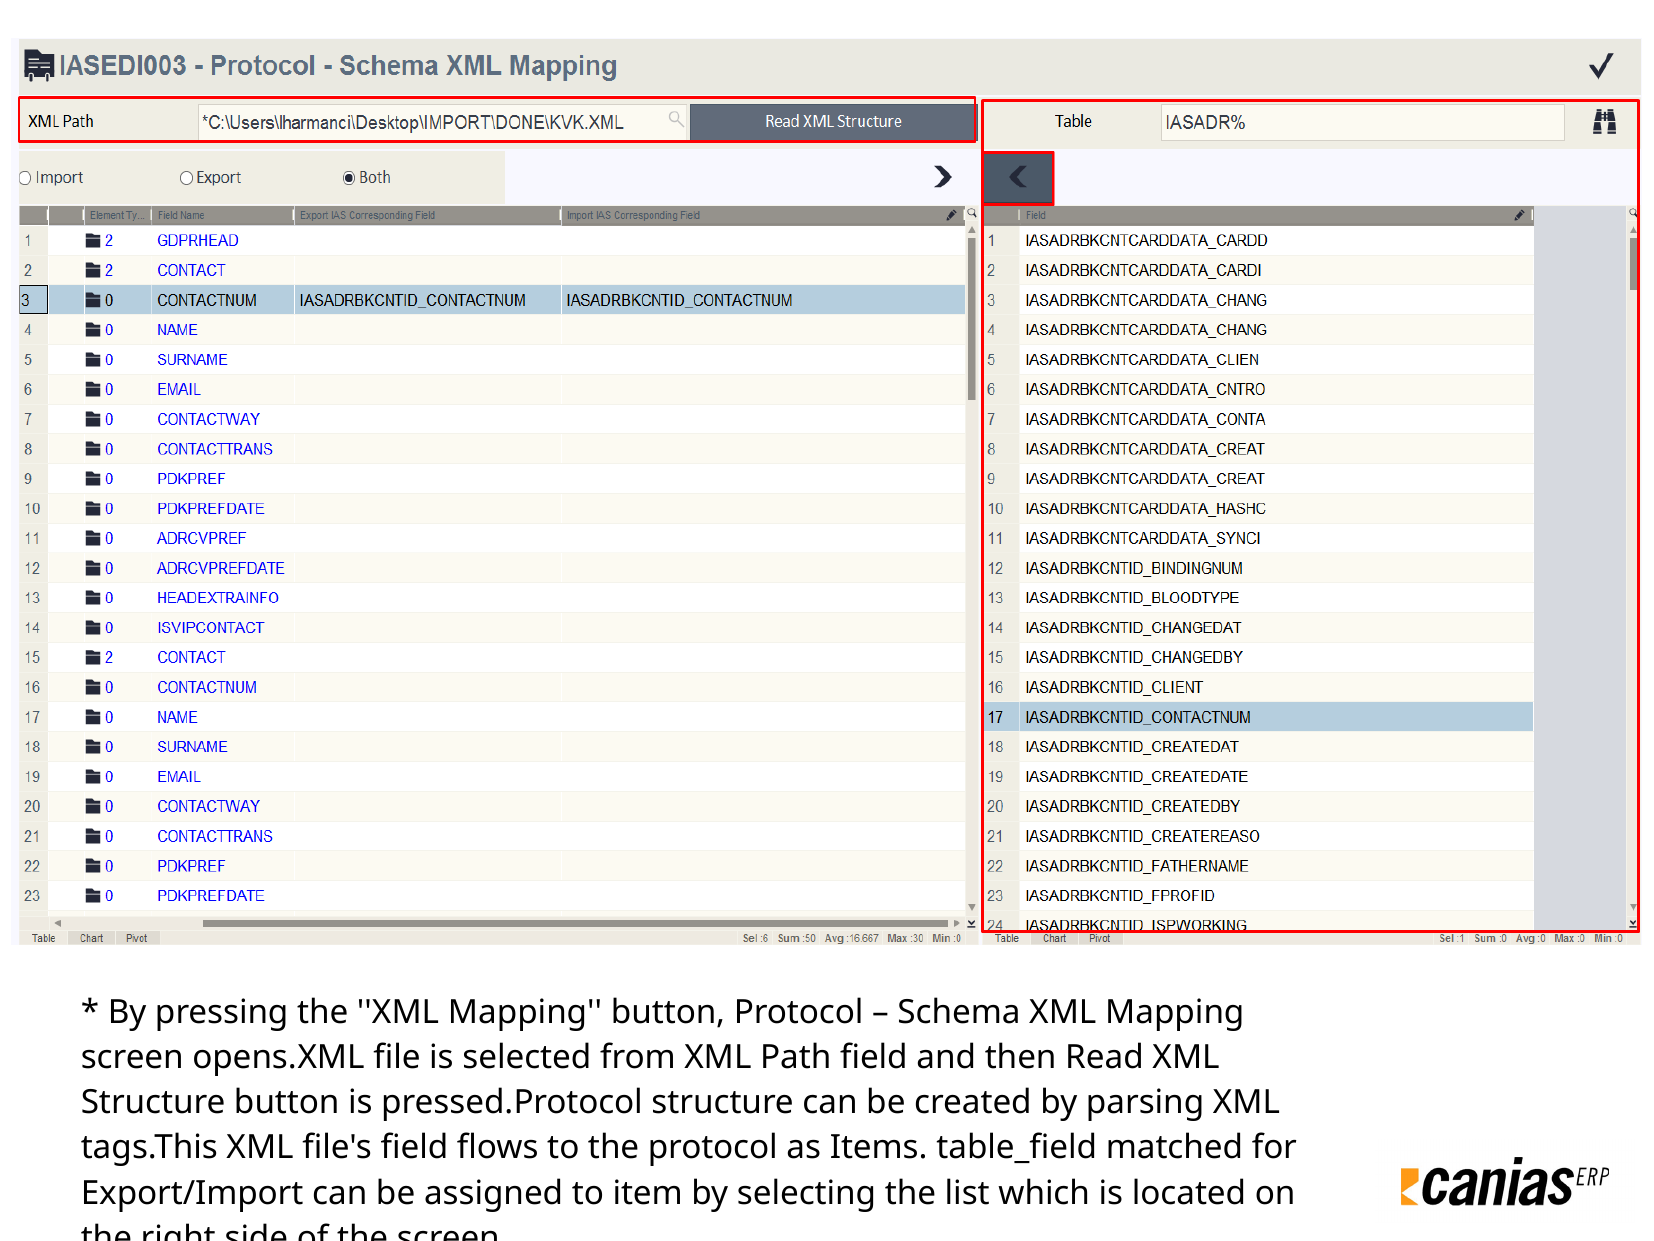

* By pressing the ''XML Mapping'' button, Protocol – Schema XML Mapping screen opens.XML file is selected from XML Path field and then Read XML Structure button is pressed.Protocol structure can be created by parsing XML tags.This XML file's field flows to the protocol as Items. table_field matched for Export/Import can be assigned to item by selecting the list which is located on the right side of the screen.
* Data can be manipulated by writing before/after codes for the protocol.